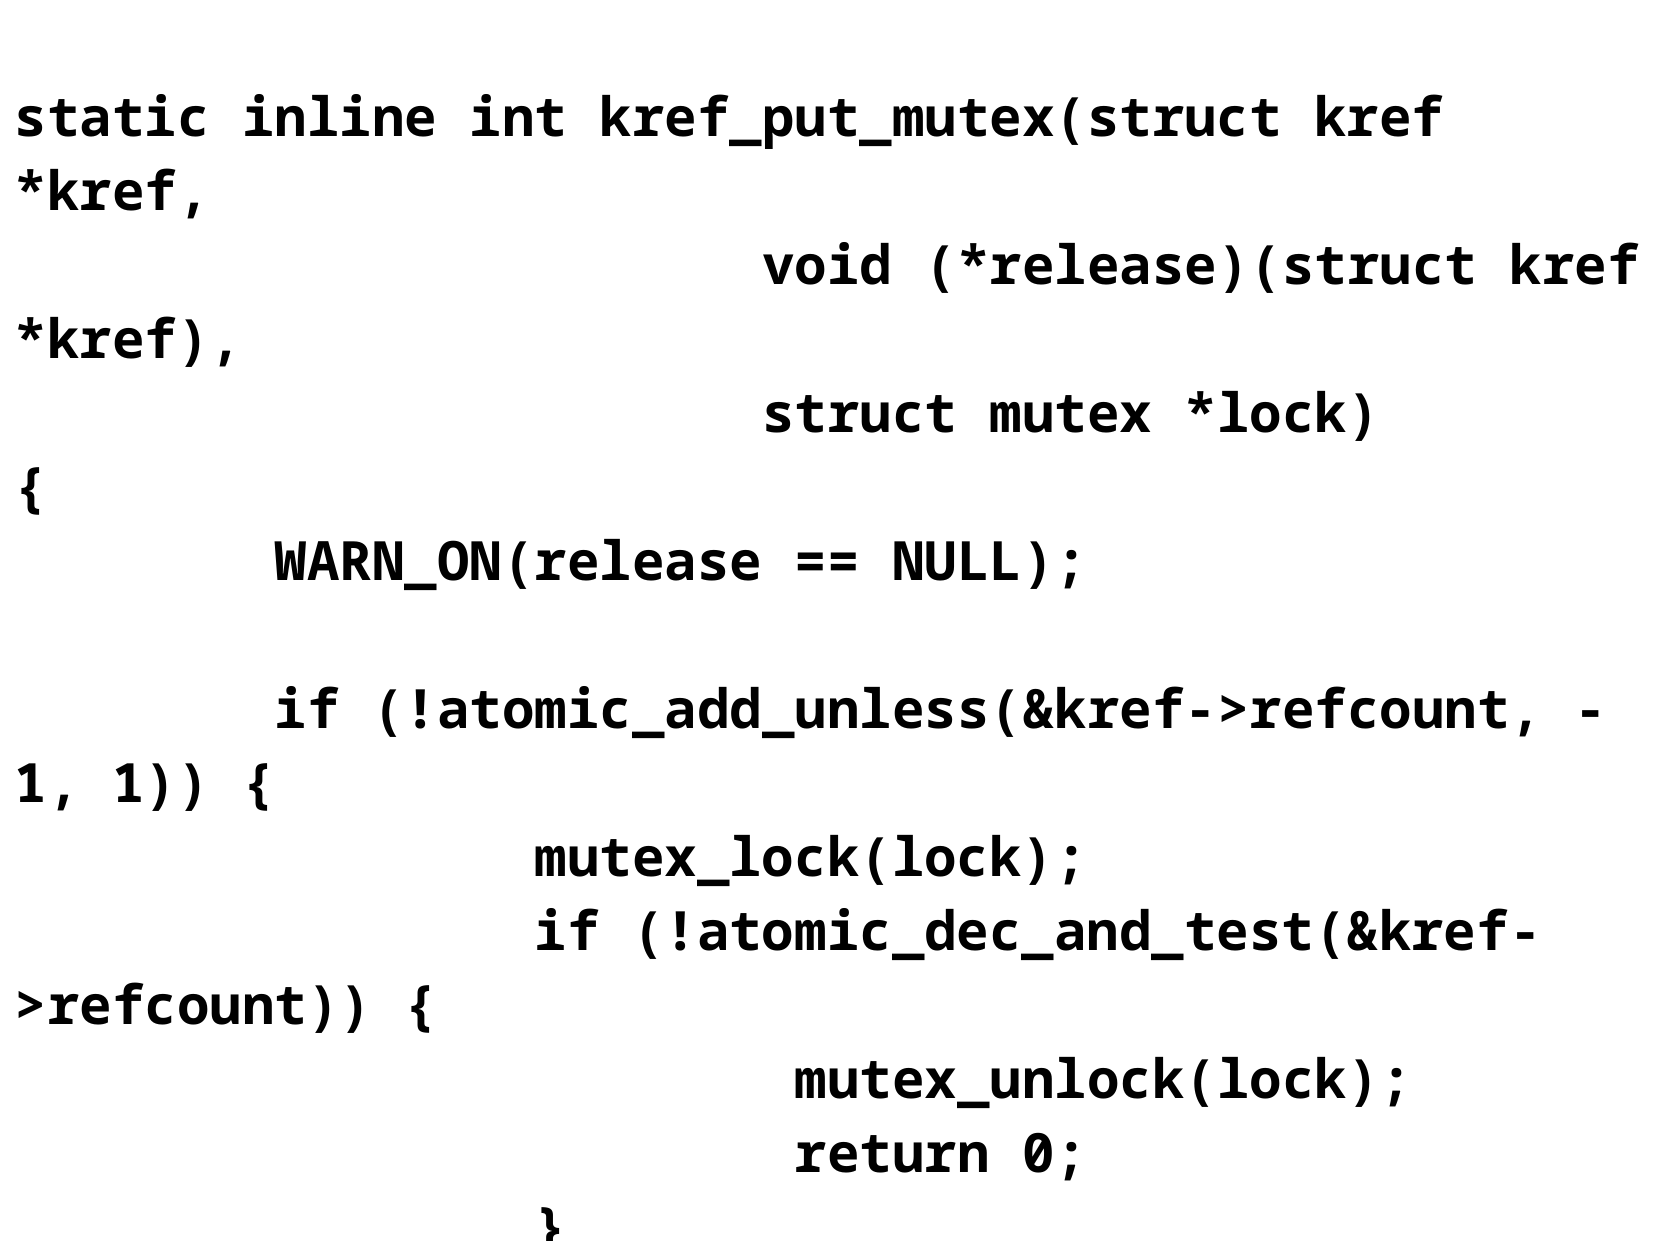

static inline int kref_put_mutex(struct kref *kref,
 void (*release)(struct kref *kref),
 struct mutex *lock)
{
 WARN_ON(release == NULL);
 if (!atomic_add_unless(&kref->refcount, -1, 1)) {
 mutex_lock(lock);
 if (!atomic_dec_and_test(&kref->refcount)) {
 mutex_unlock(lock);
 return 0;
 }
 release(kref);
 return 1;
 }
 return 0;
}
2.6.20 to 2.6.24-rc8